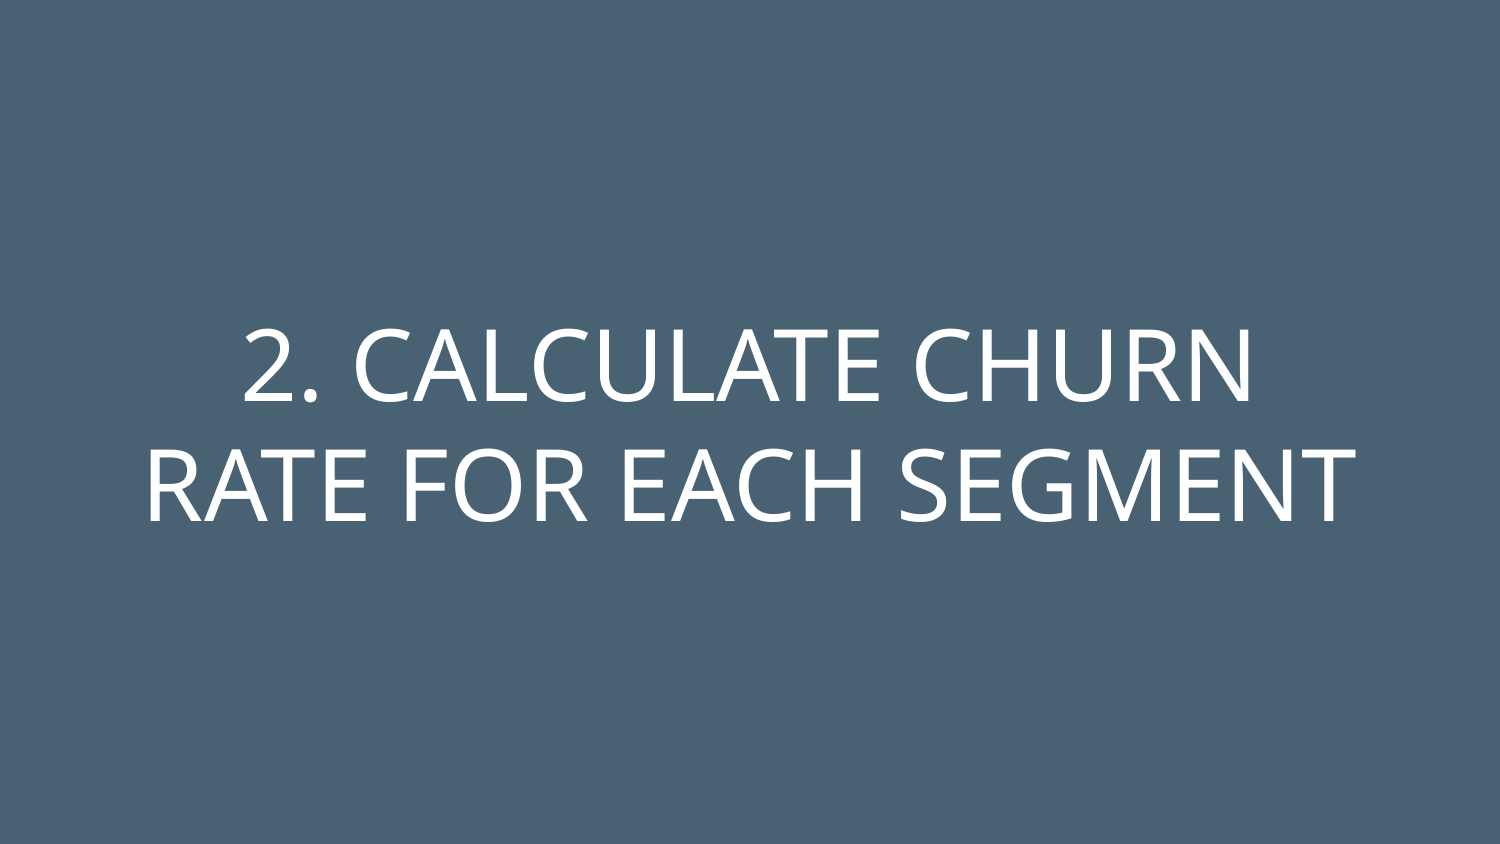

2. CALCULATE CHURN RATE FOR EACH SEGMENT